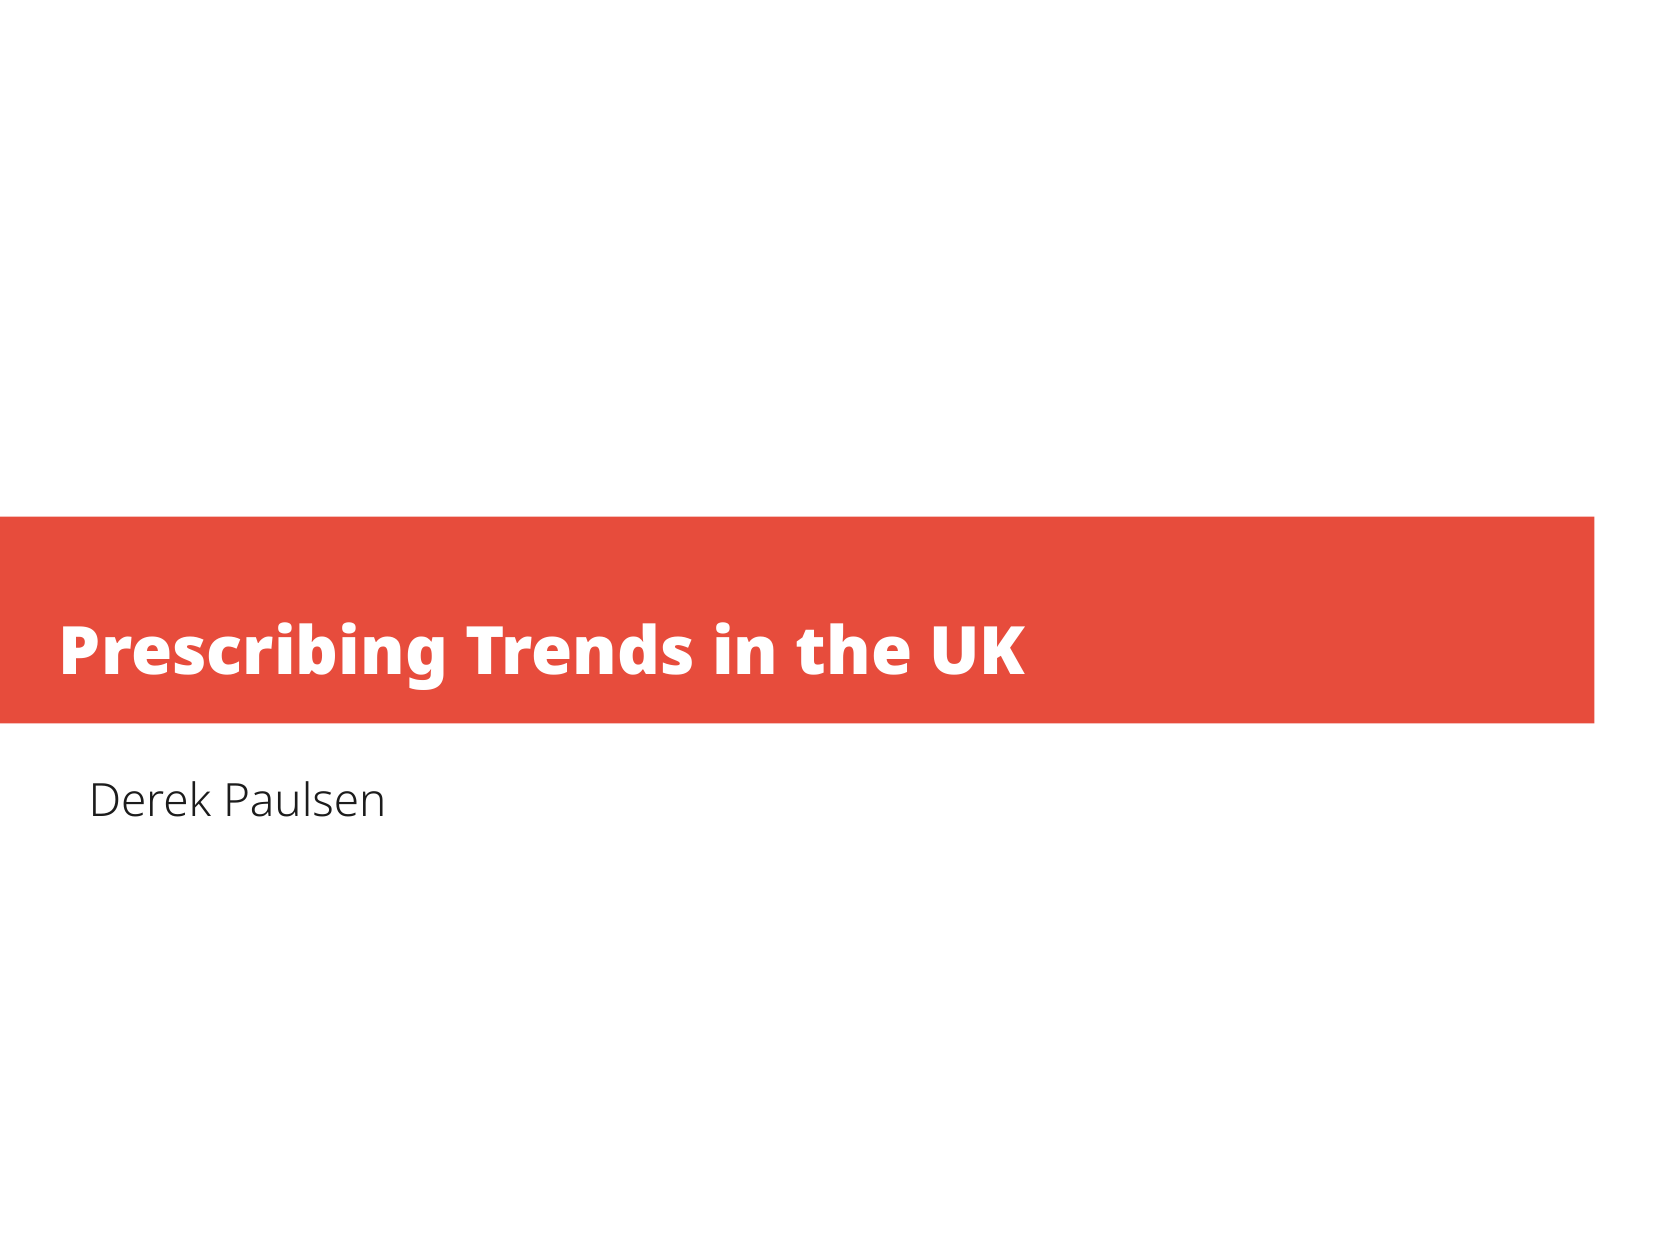

# Prescribing Trends in the UK
Derek Paulsen